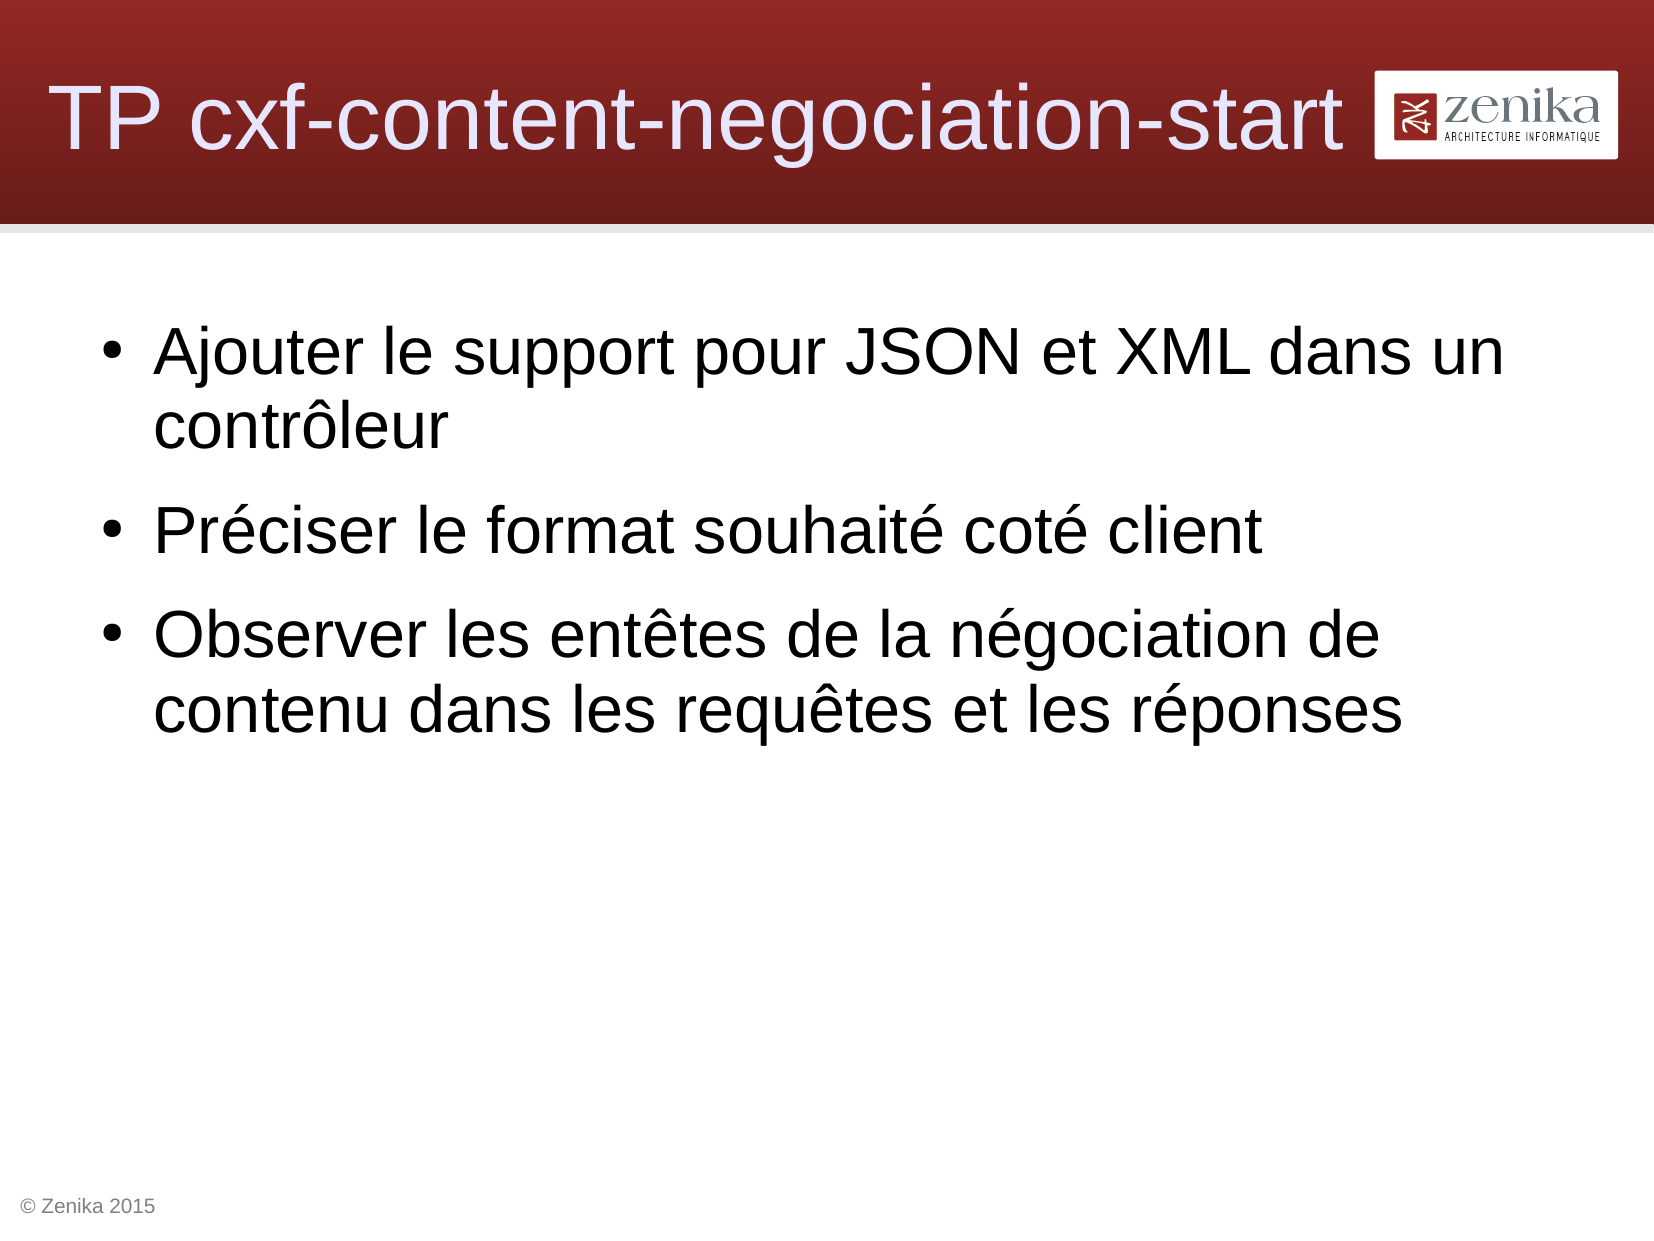

# TP cxf-content-negociation-start
Ajouter le support pour JSON et XML dans un contrôleur
Préciser le format souhaité coté client
Observer les entêtes de la négociation de contenu dans les requêtes et les réponses